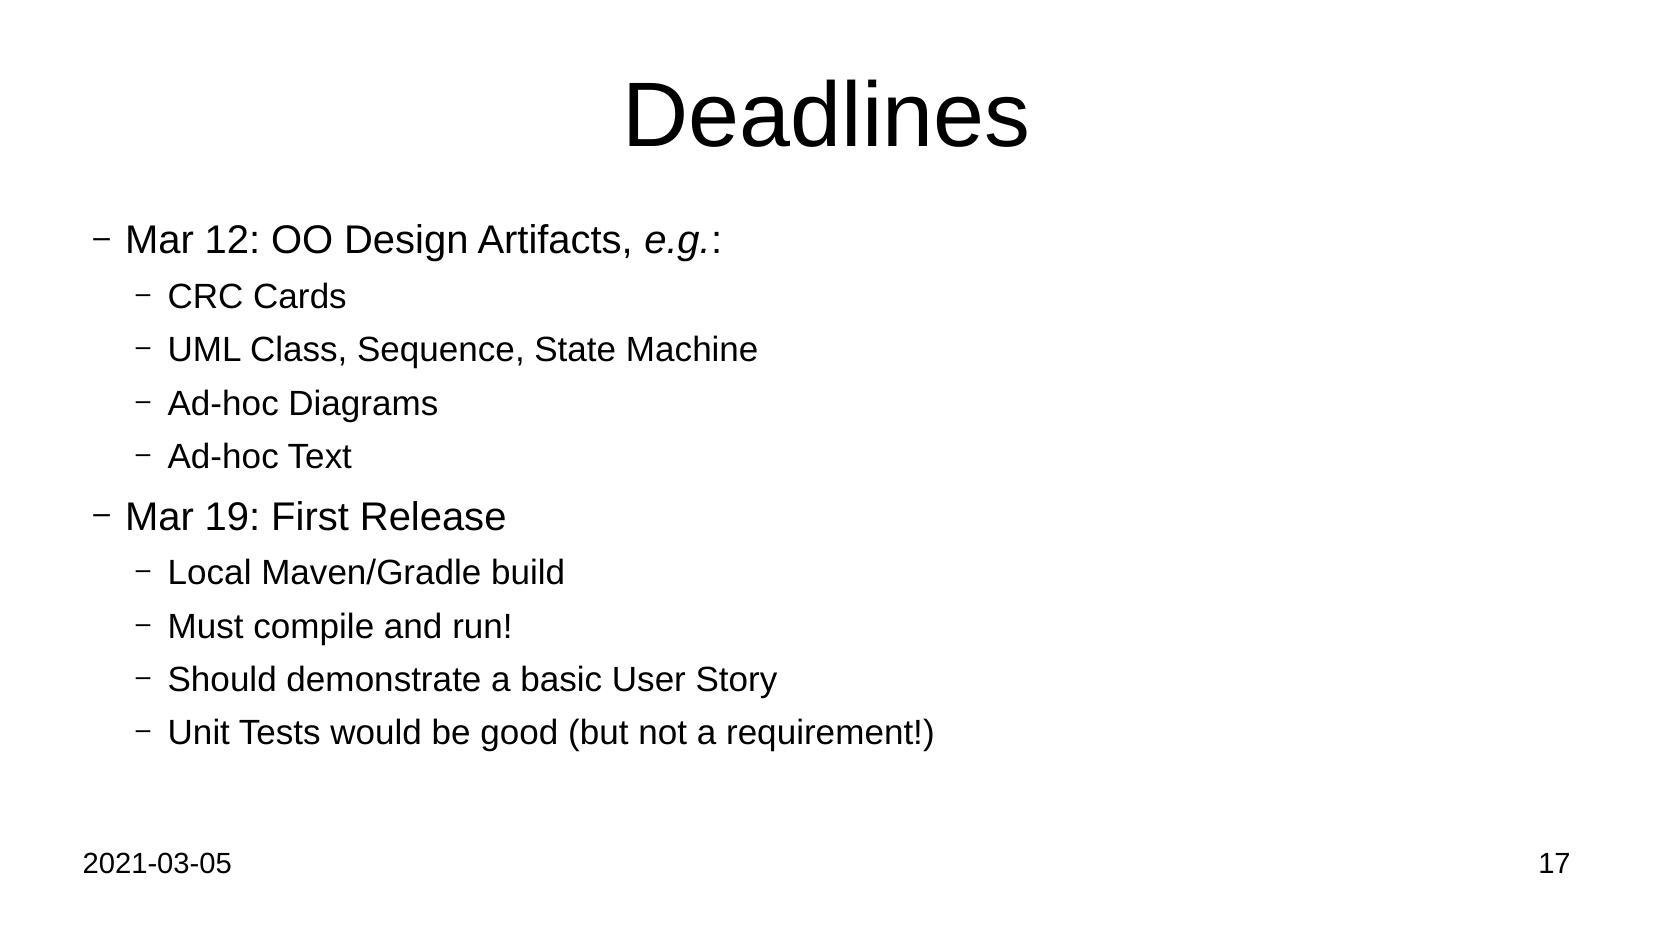

# Deadlines
Mar 12: OO Design Artifacts, e.g.:
CRC Cards
UML Class, Sequence, State Machine
Ad-hoc Diagrams
Ad-hoc Text
Mar 19: First Release
Local Maven/Gradle build
Must compile and run!
Should demonstrate a basic User Story
Unit Tests would be good (but not a requirement!)
2021-03-05
17